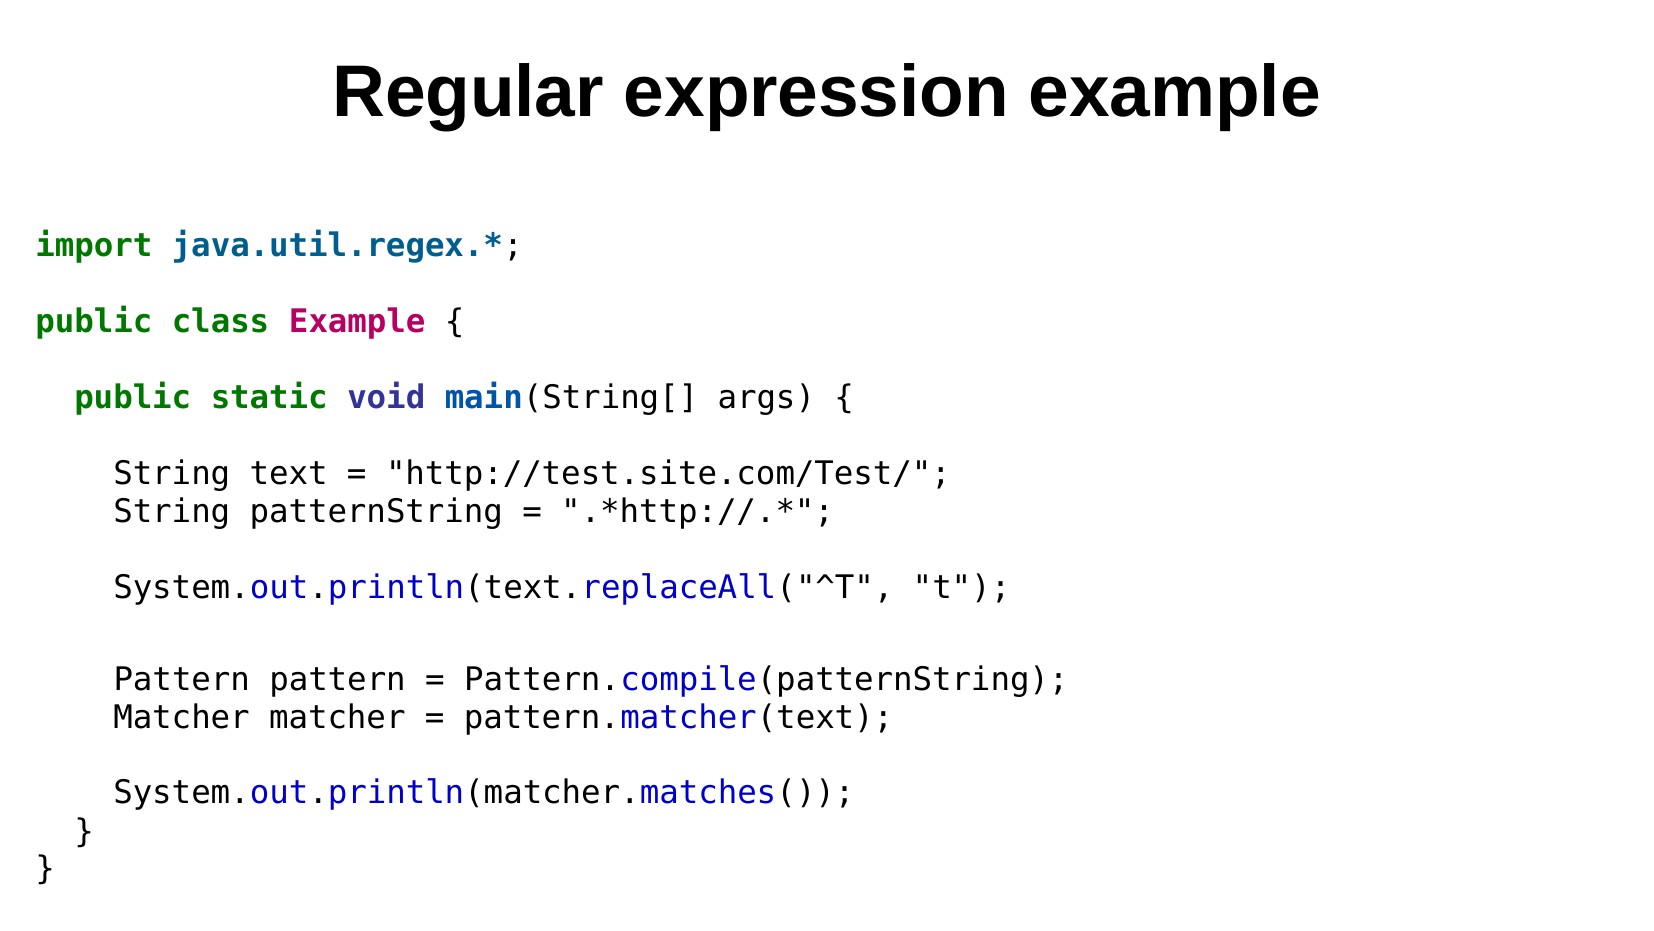

# Regular expression example
import java.util.regex.*;
public class Example {
 public static void main(String[] args) {
 String text = "http://test.site.com/Test/";
 String patternString = ".*http://.*";
 System.out.println(text.replaceAll("^T", "t");
 Pattern pattern = Pattern.compile(patternString);
 Matcher matcher = pattern.matcher(text);
 System.out.println(matcher.matches());
 }
}